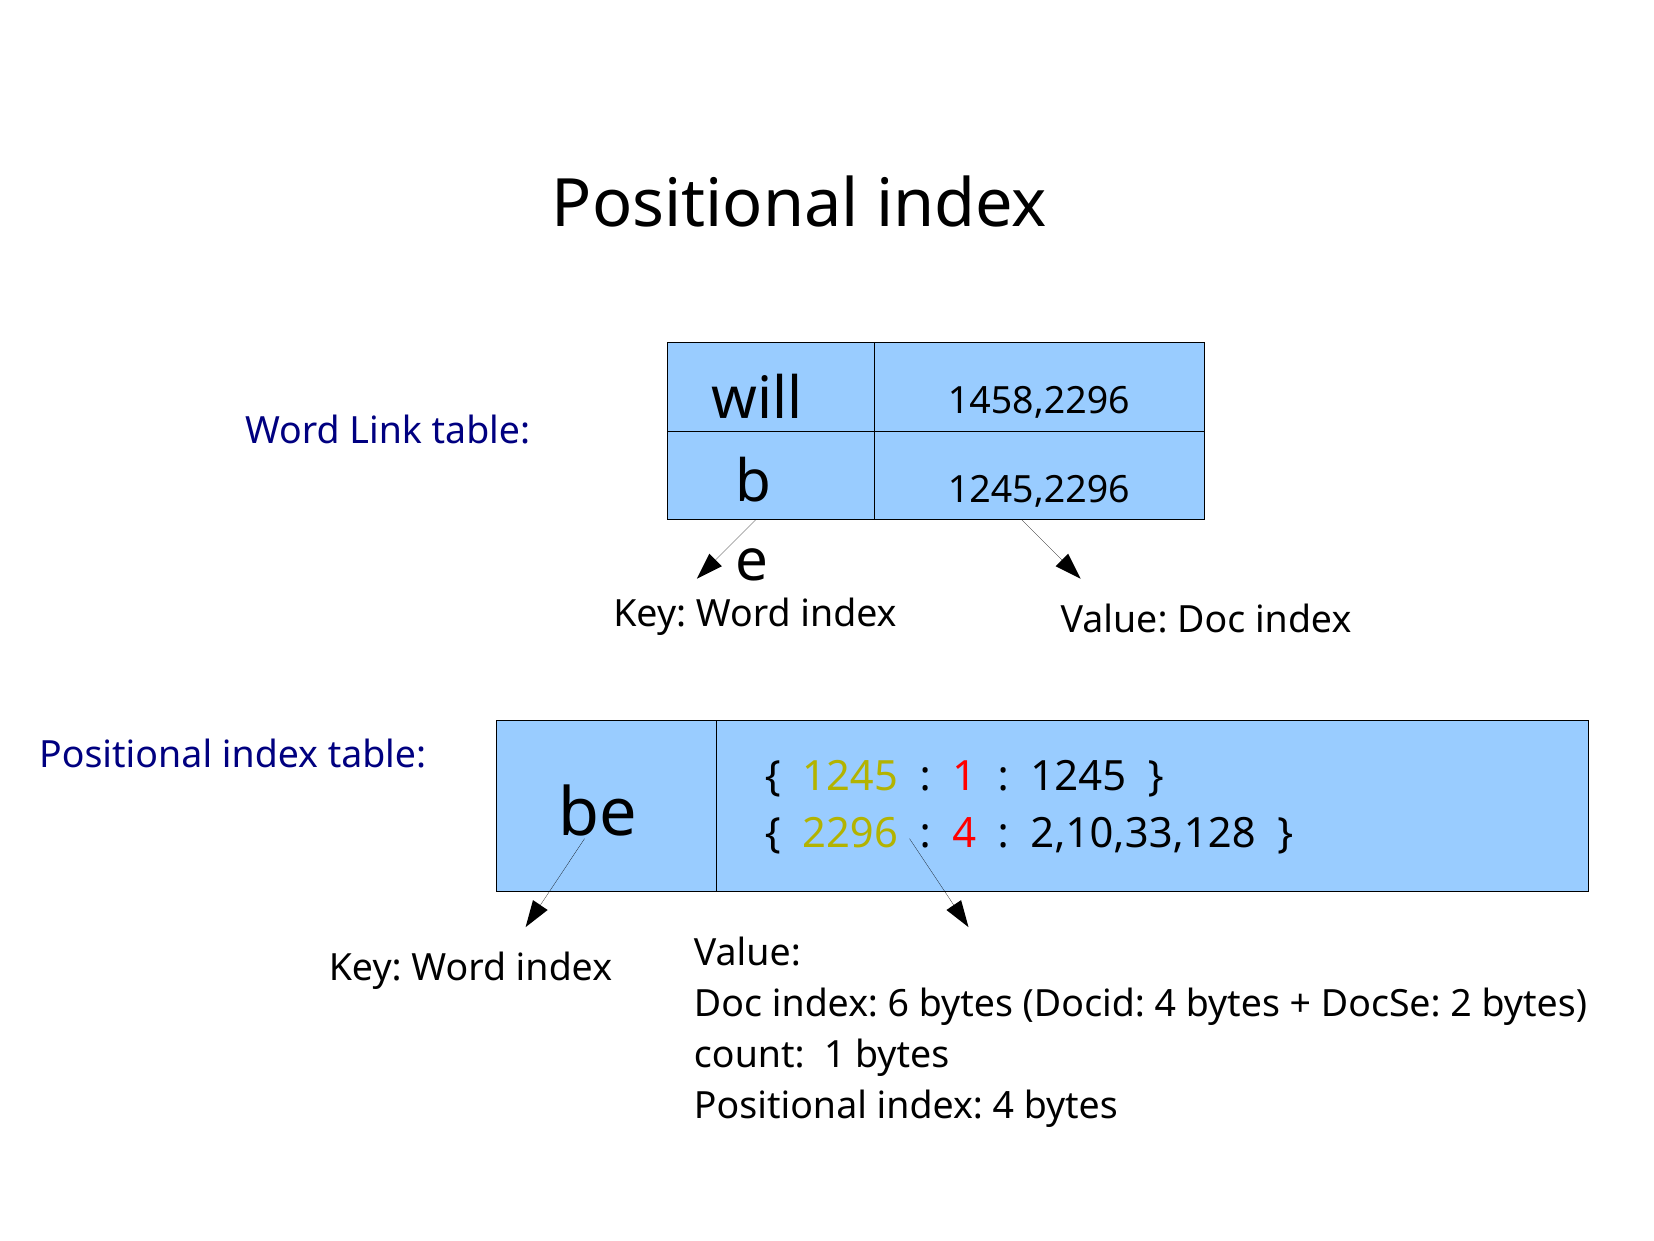

Positional index
will
1458,2296
Word Link table:
be
1245,2296
Key: Word index
Value: Doc index
Positional index table:
{ 1245 : 1 : 1245 }
{ 2296 : 4 : 2,10,33,128 }
be
Value:
Doc index: 6 bytes (Docid: 4 bytes + DocSe: 2 bytes)
count: 1 bytes
Positional index: 4 bytes
Key: Word index